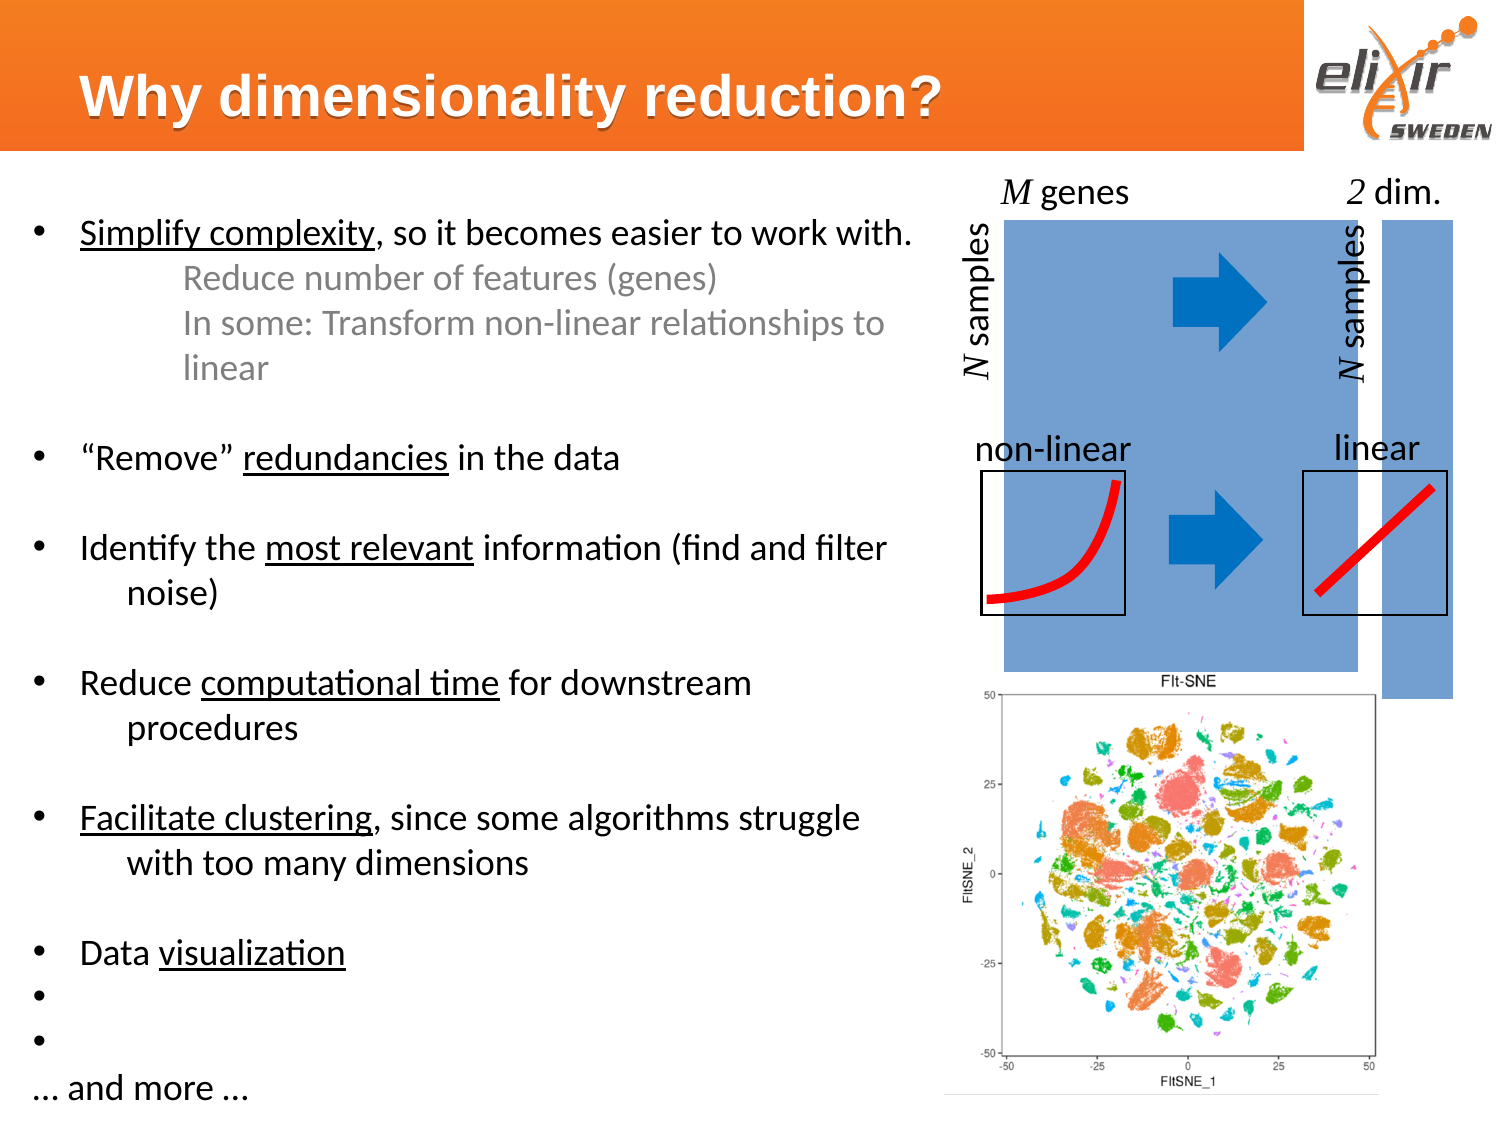

# Why dimensionality reduction?
M genes
2 dim.
Simplify complexity, so it becomes easier to work with.
Reduce number of features (genes)
In some: Transform non-linear relationships to linear
“Remove” redundancies in the data
Identify the most relevant information (find and filter noise)
Reduce computational time for downstream procedures
Facilitate clustering, since some algorithms struggle with too many dimensions
Data visualization
… and more …
| | | | | | | | | | |
| --- | --- | --- | --- | --- | --- | --- | --- | --- | --- |
| | | | | | | | | | |
| | | | | | | | | | |
| | | | | | | | | | |
| | | | | | | | | | |
| | | | | | | | | | |
| | | | | | | | | | |
| | | | | | | | | | |
| | |
| --- | --- |
| | |
| | |
| | |
| | |
| | |
| | |
| | |
N samples
N samples
linear
non-linear